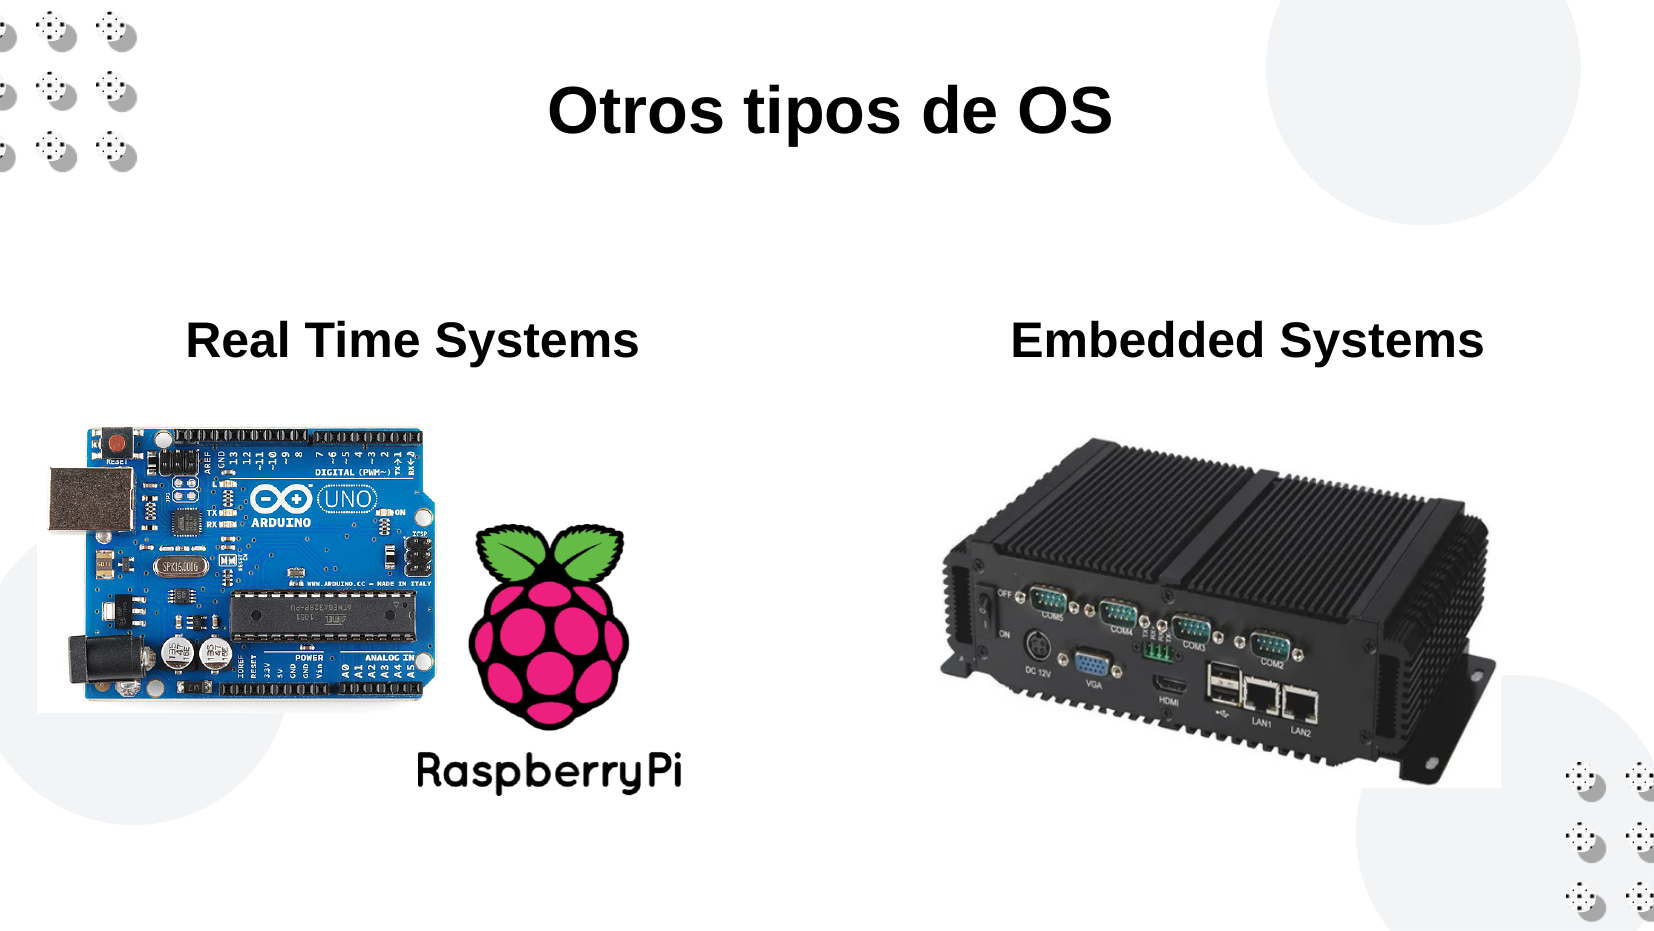

# Otros tipos de OS
Real Time Systems
Embedded Systems